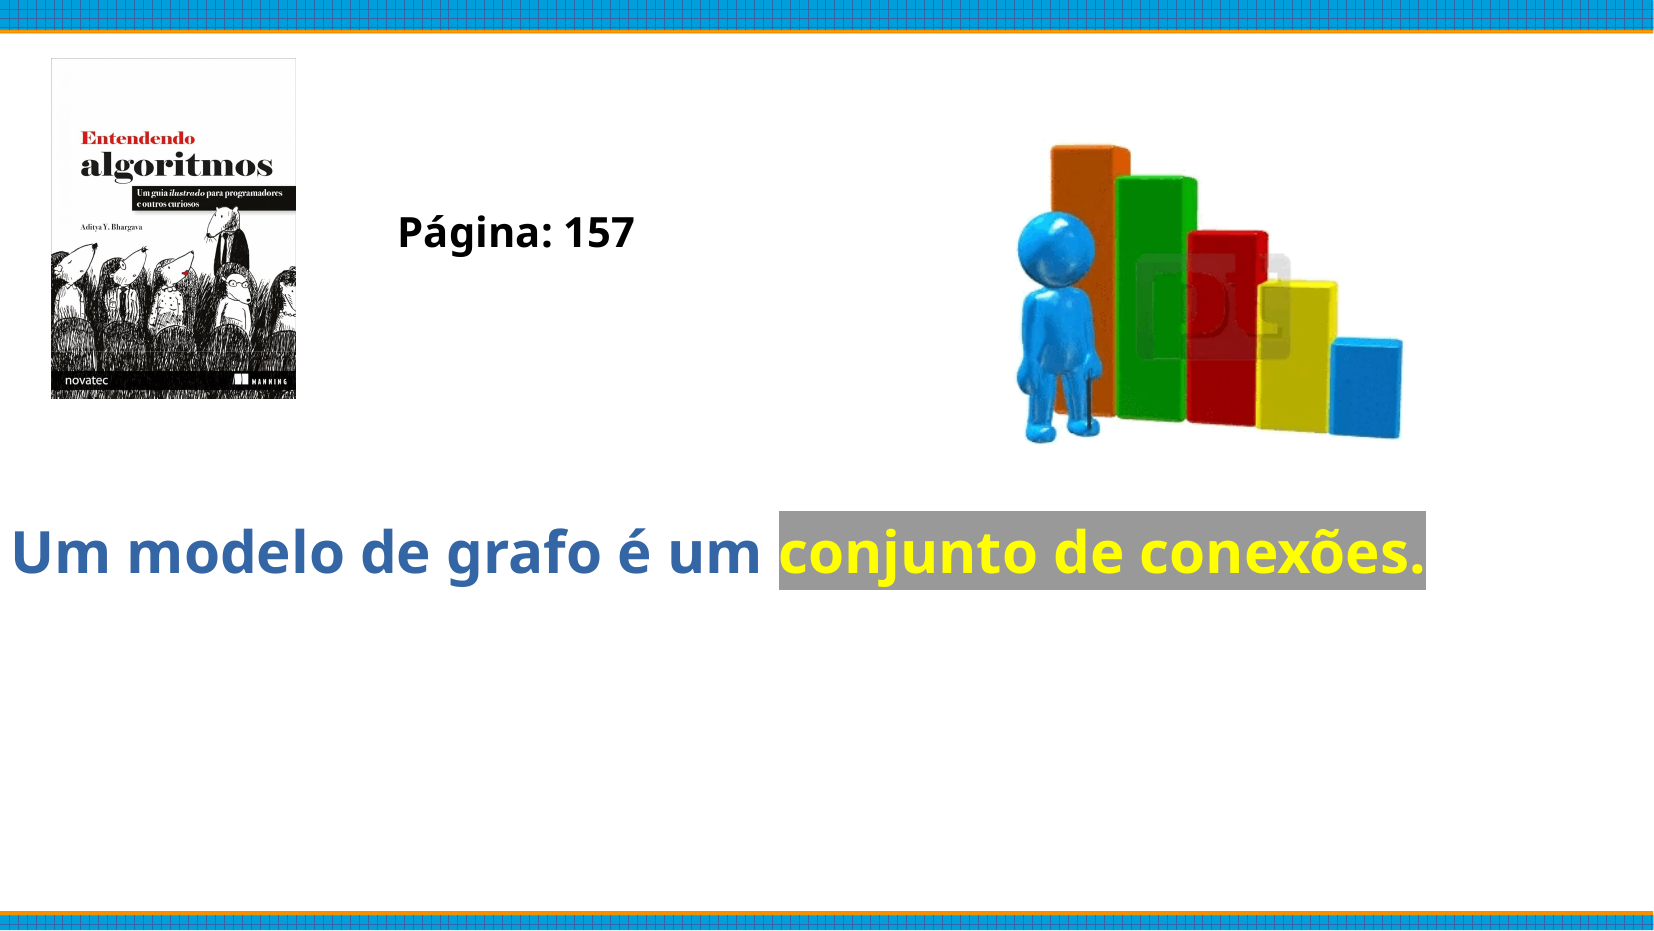

# Página: 157
Um modelo de grafo é um conjunto de conexões.